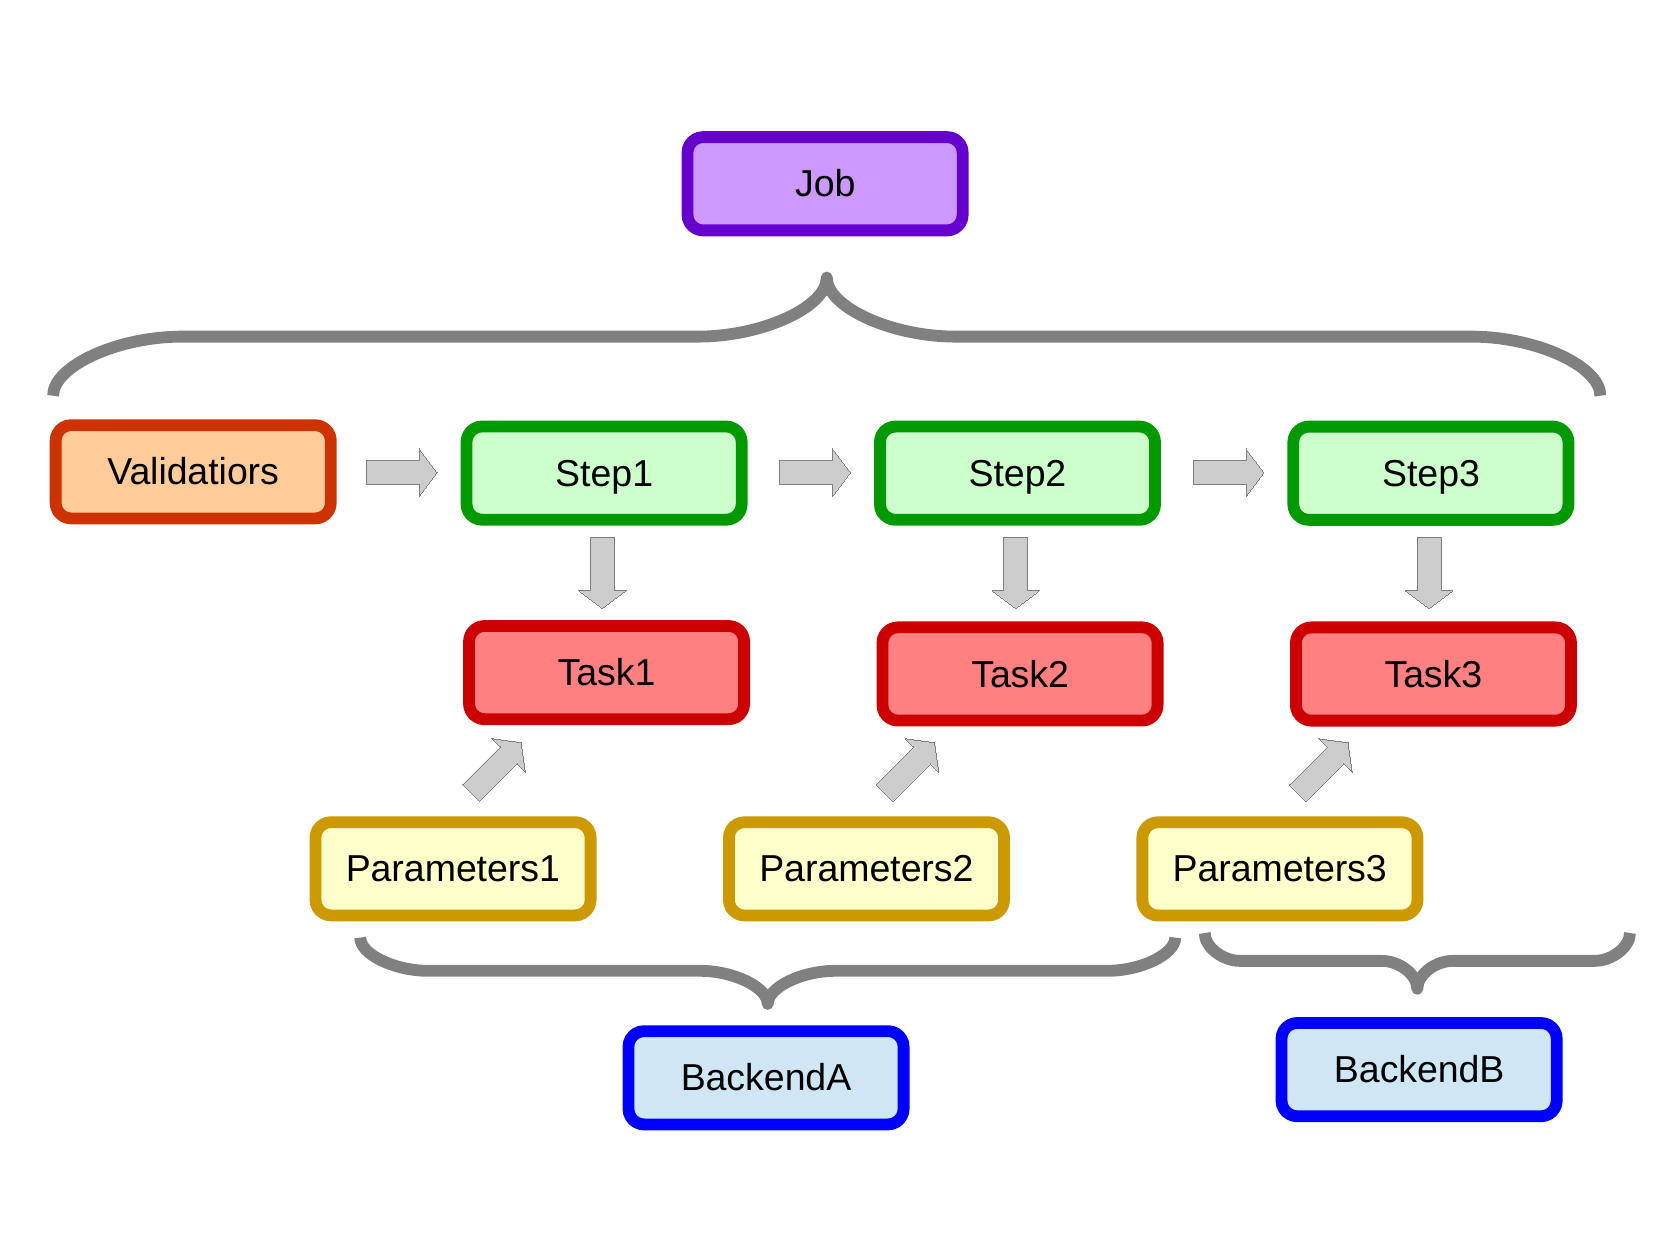

Job
Validatiors
Step1
Step2
Step3
Task1
Task2
Task3
Parameters1
Parameters2
Parameters3
BackendB
BackendA